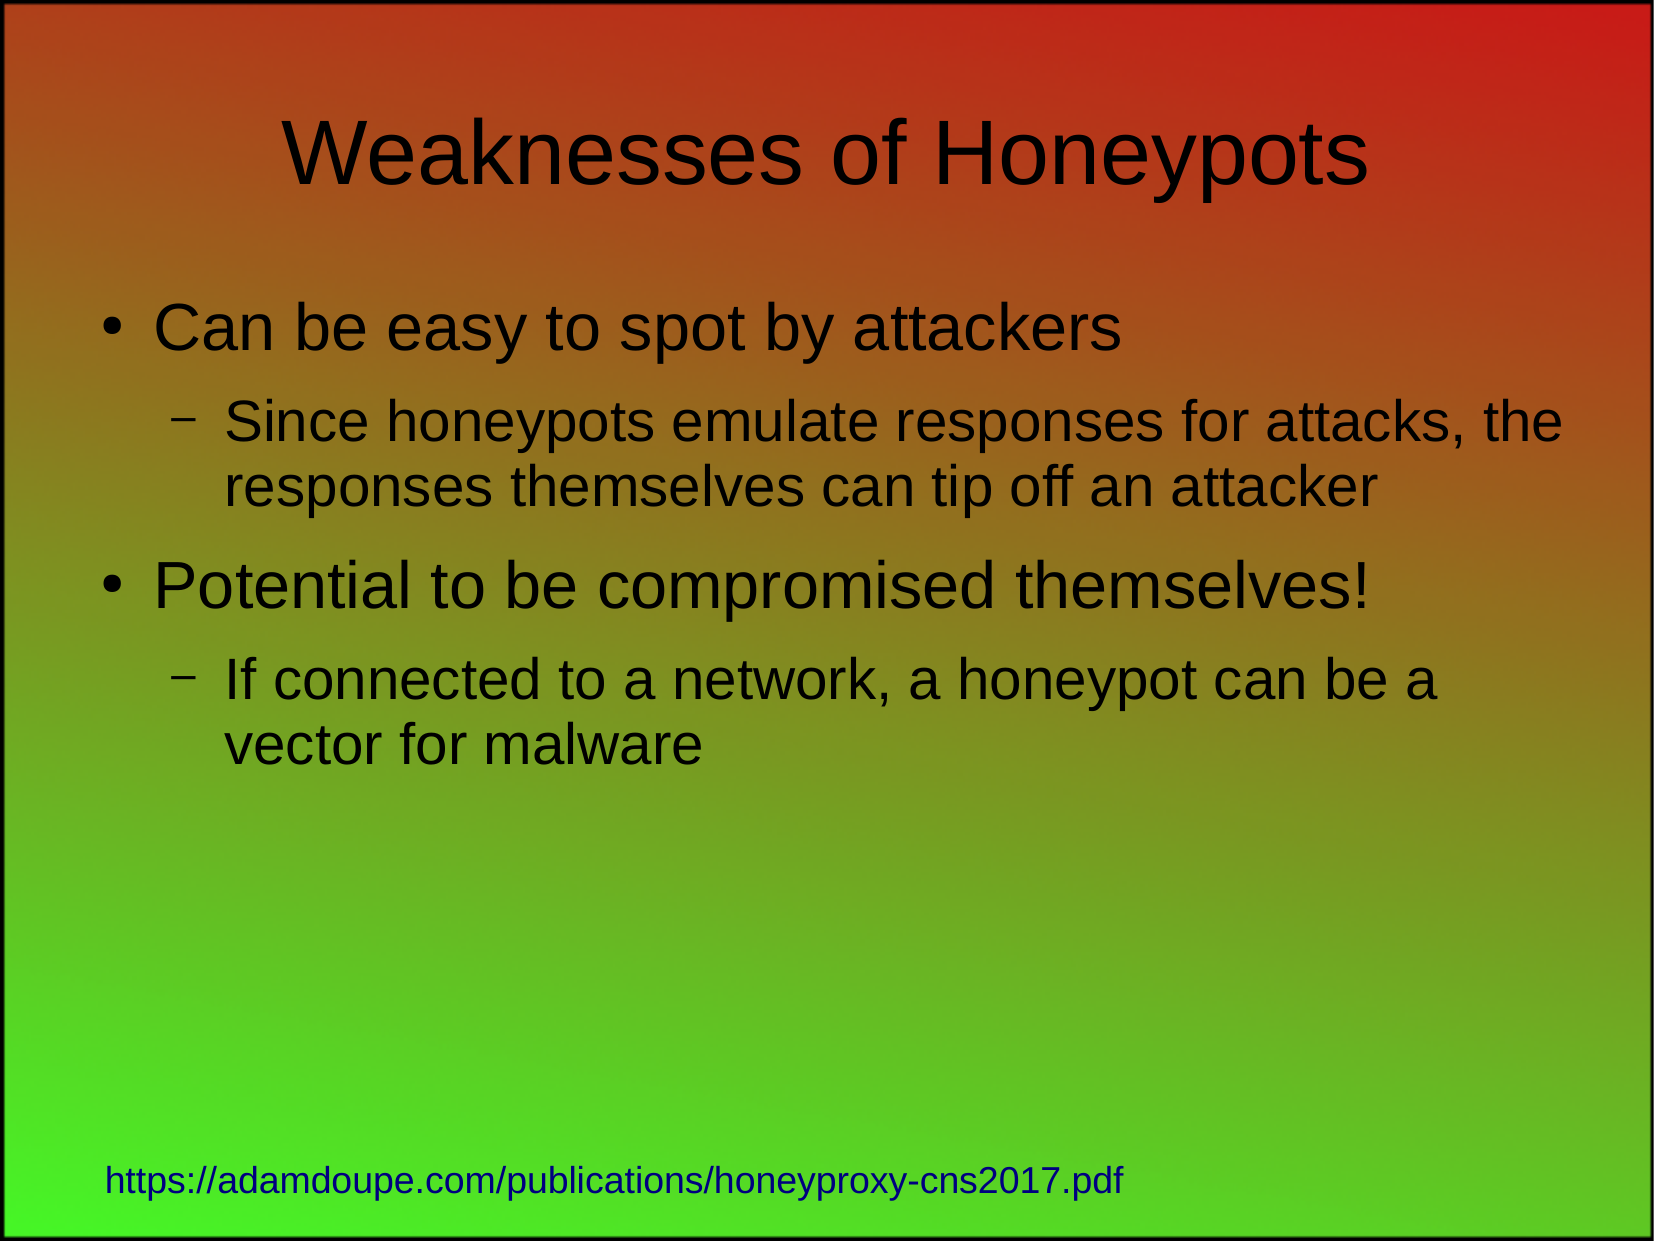

# Weaknesses of Honeypots
Can be easy to spot by attackers
Since honeypots emulate responses for attacks, the responses themselves can tip off an attacker
Potential to be compromised themselves!
If connected to a network, a honeypot can be a vector for malware
https://adamdoupe.com/publications/honeyproxy-cns2017.pdf